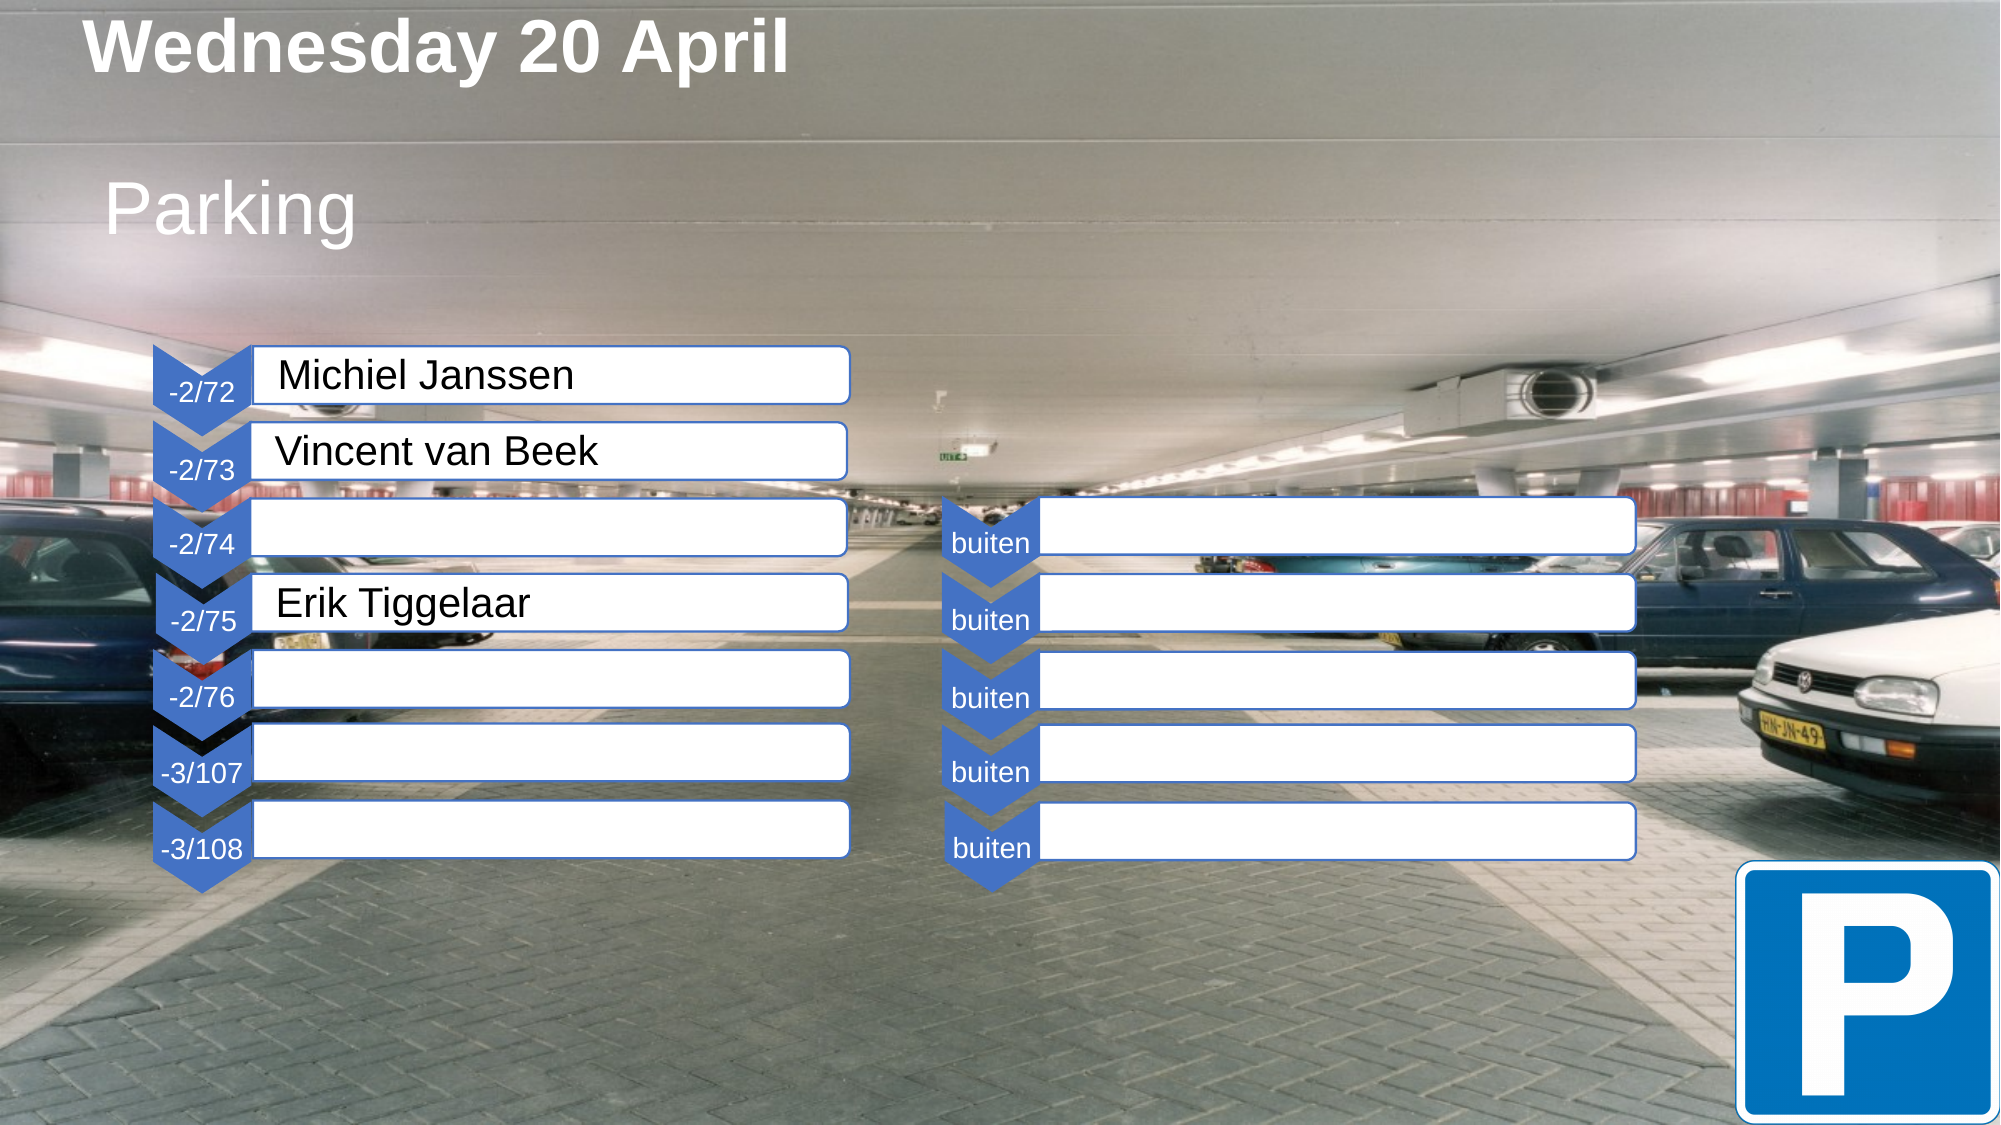

# Wednesday 20 April	 Parking
-2/72
Michiel Janssen
Vincent van Beek
-2/73
buiten
-2/74
Erik Tiggelaar
buiten
-2/75
buiten
-2/76
buiten
-3/107
buiten
-3/108